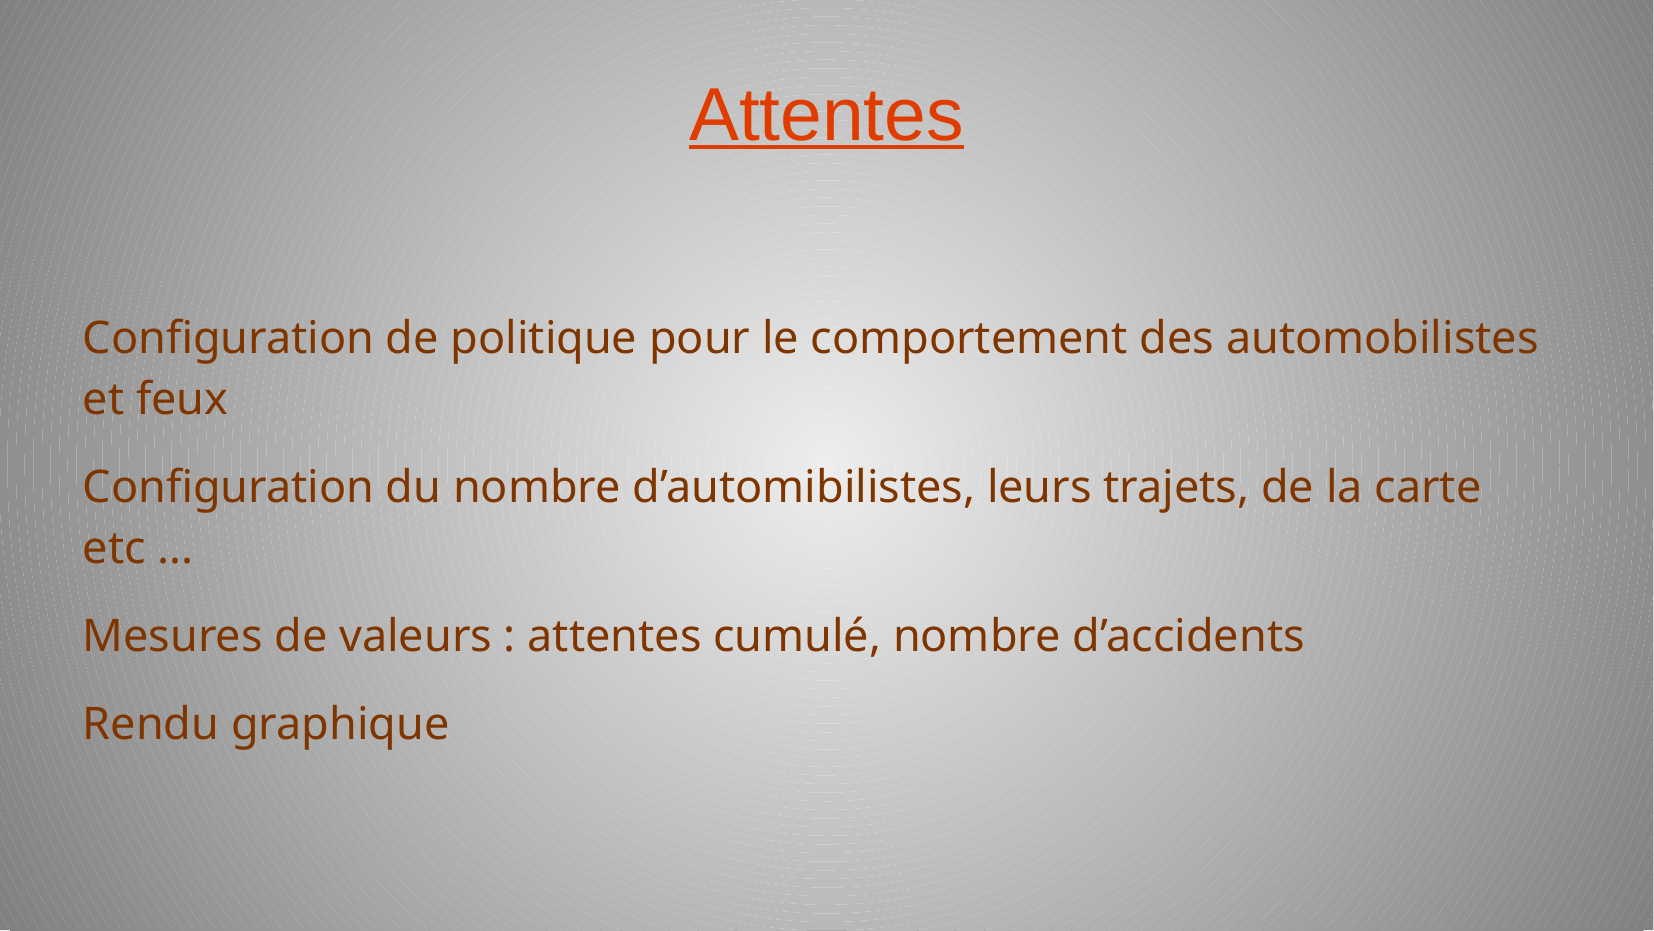

# Attentes
Configuration de politique pour le comportement des automobilistes et feux
Configuration du nombre d’automibilistes, leurs trajets, de la carte etc ...
Mesures de valeurs : attentes cumulé, nombre d’accidents
Rendu graphique